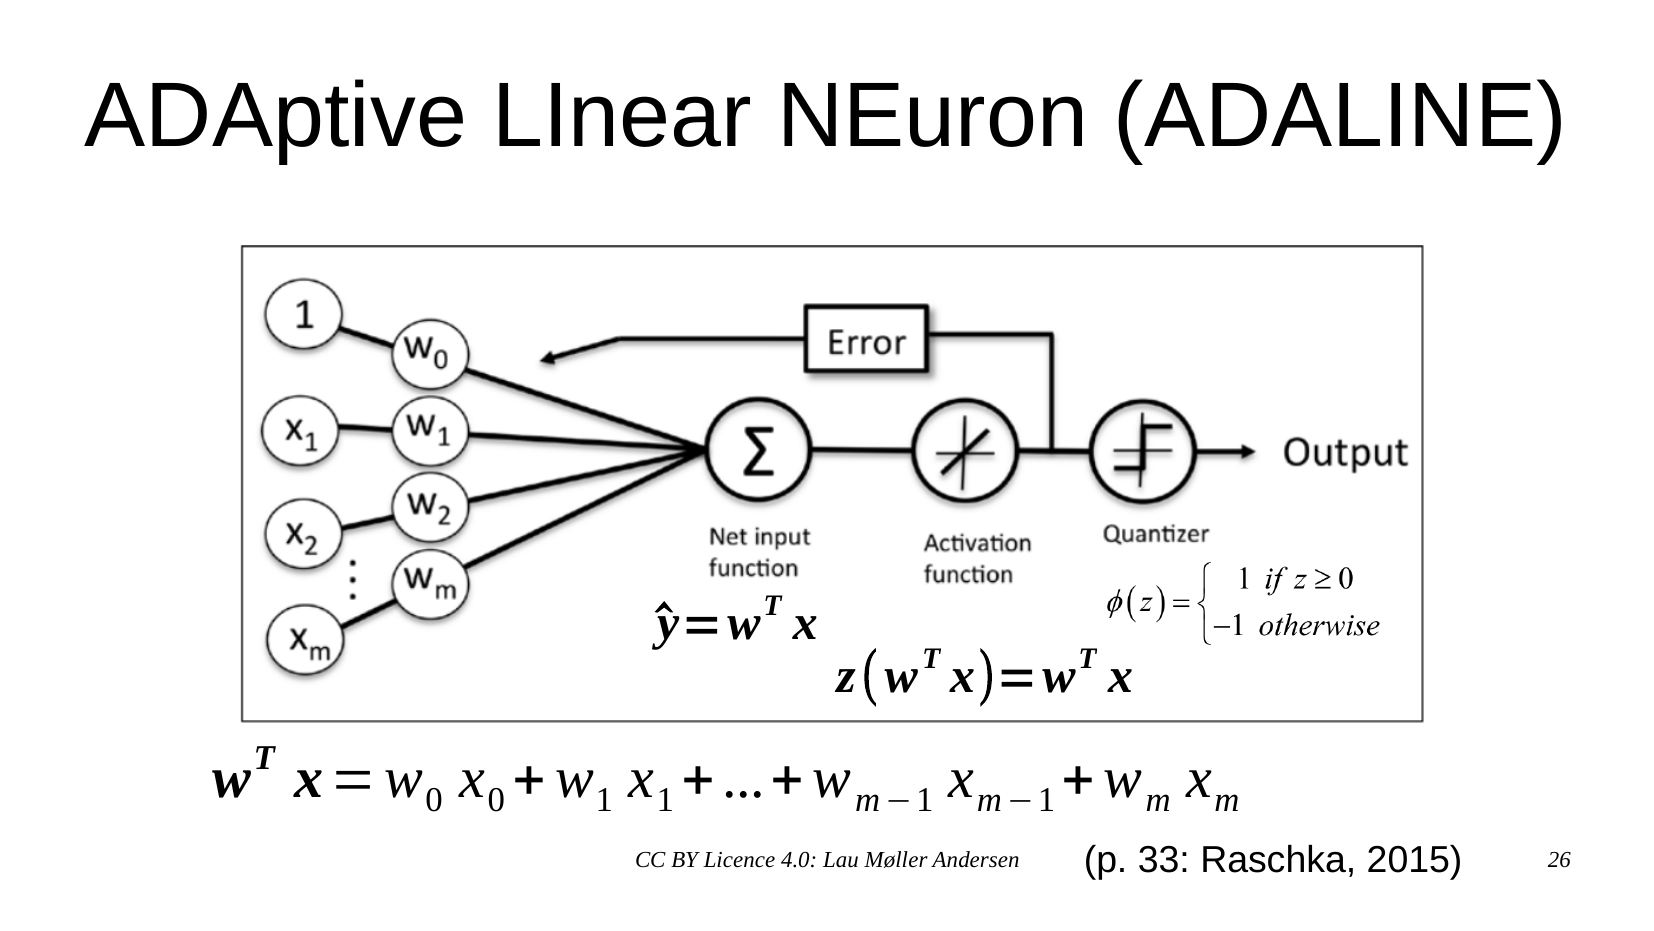

# ADAptive LInear NEuron (ADALINE)
(p. 33: Raschka, 2015)
CC BY Licence 4.0: Lau Møller Andersen
26